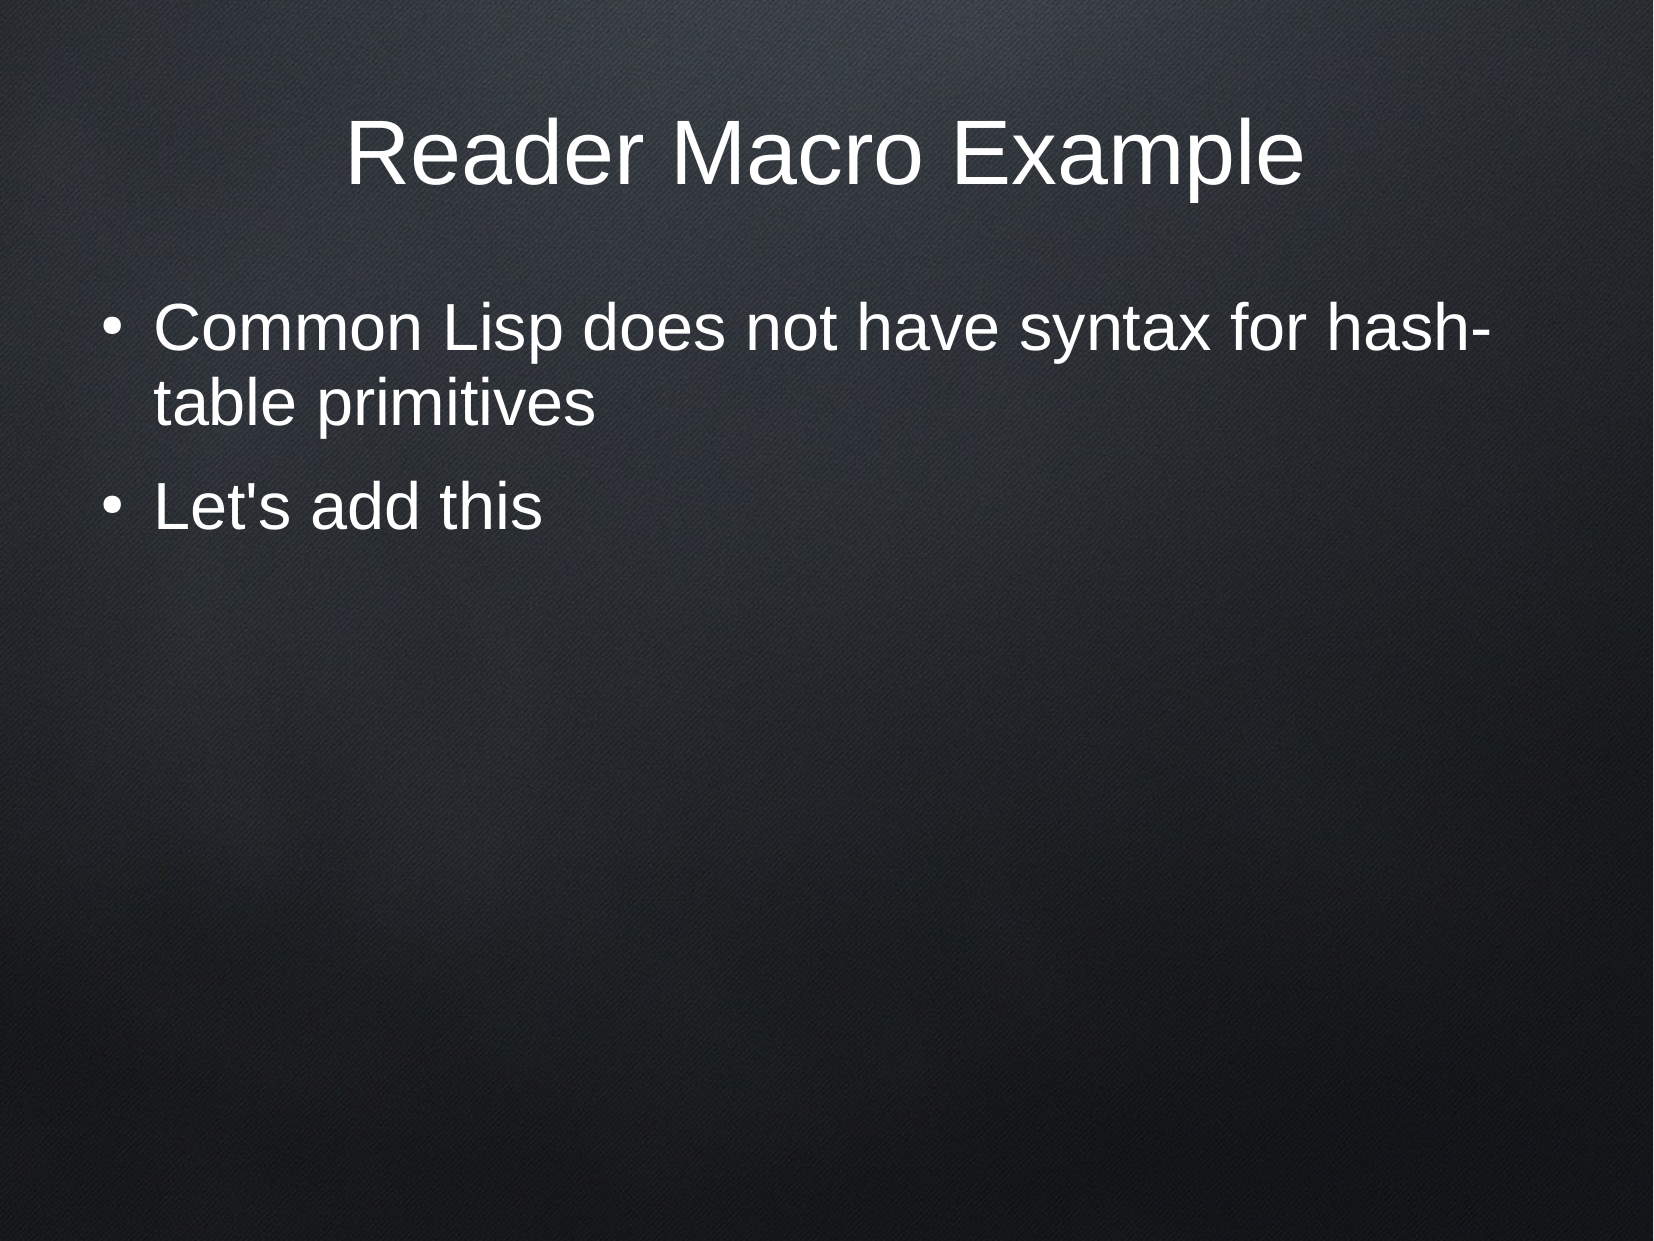

# Reader Macro Example
Common Lisp does not have syntax for hash-table primitives
Let's add this